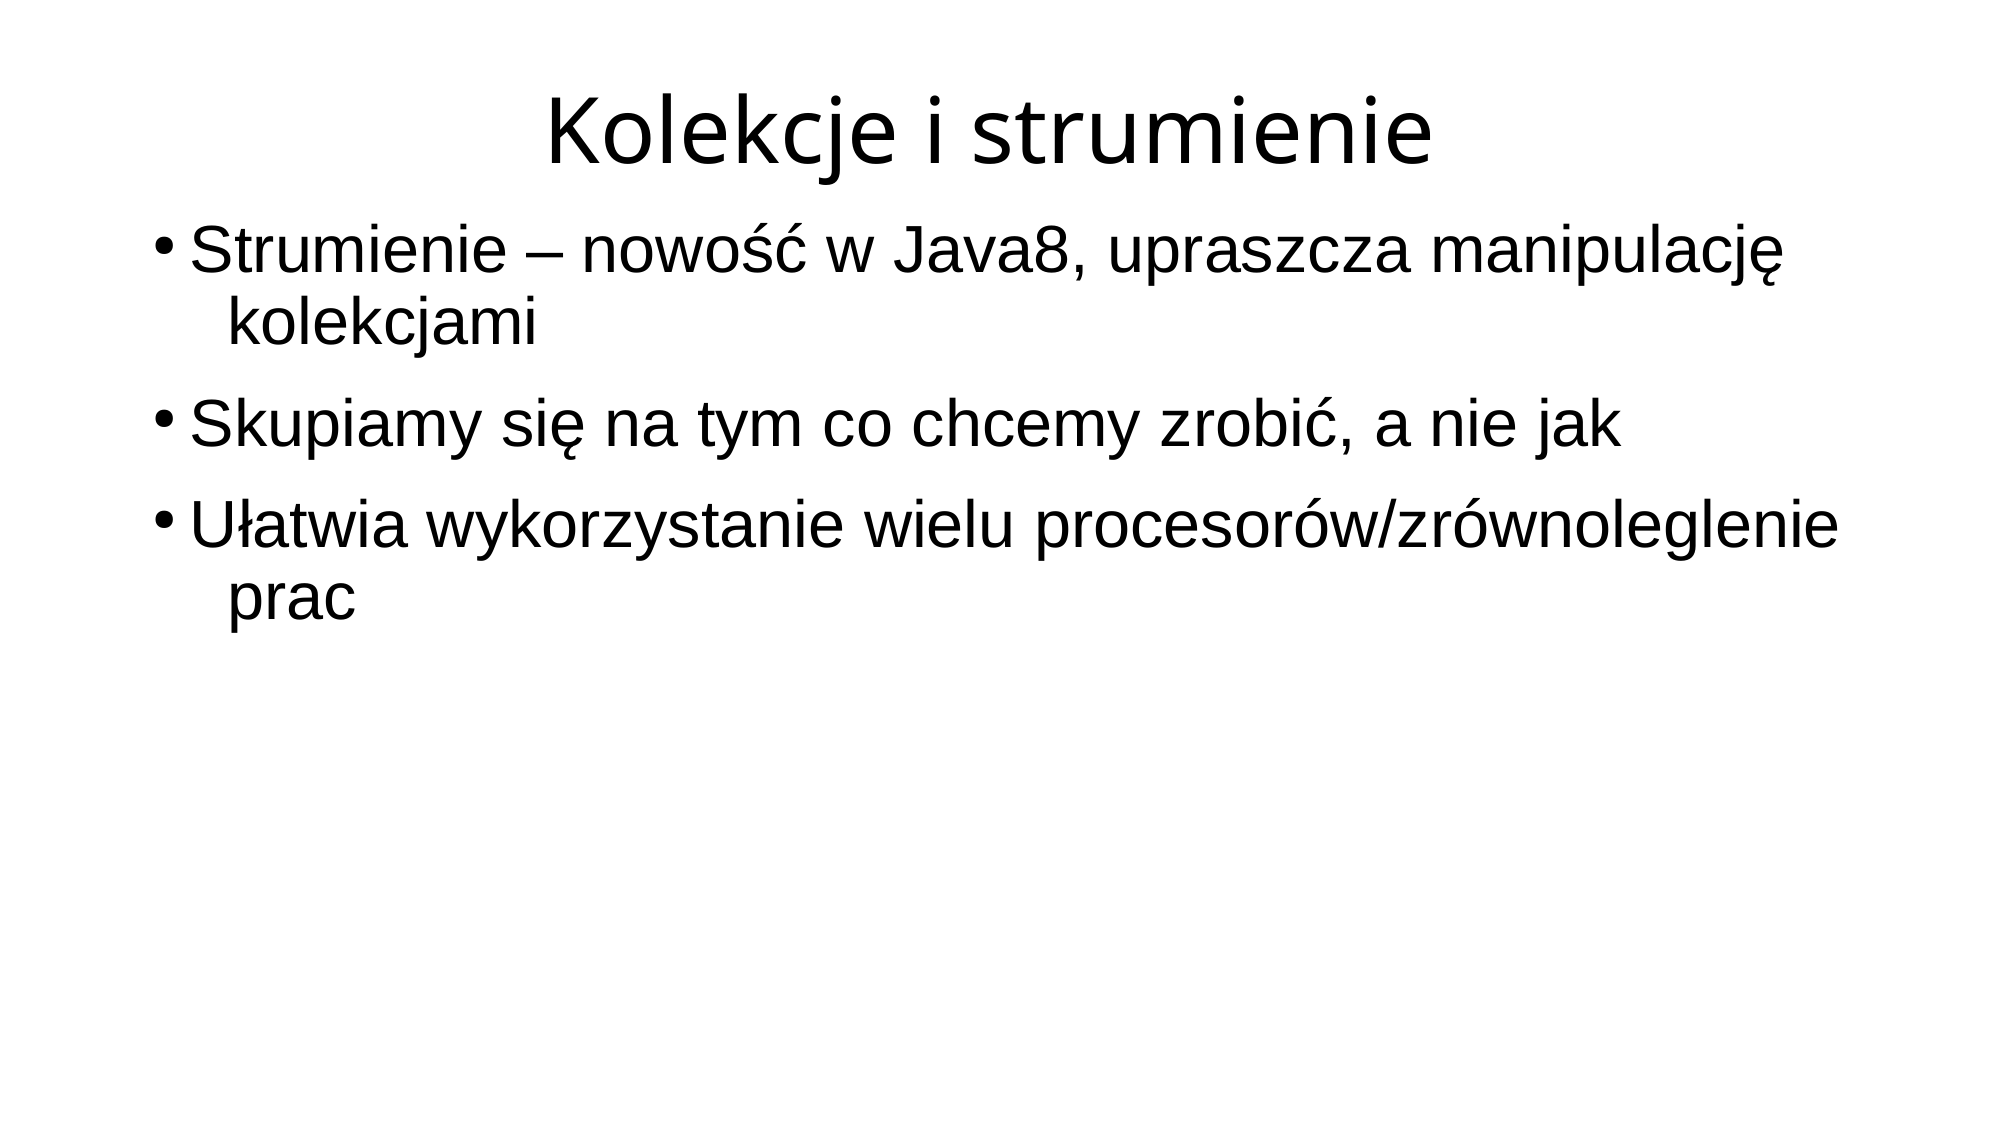

# Kolekcje i strumienie
Strumienie – nowość w Java8, upraszcza manipulację kolekcjami
Skupiamy się na tym co chcemy zrobić, a nie jak
Ułatwia wykorzystanie wielu procesorów/zrównoleglenie prac